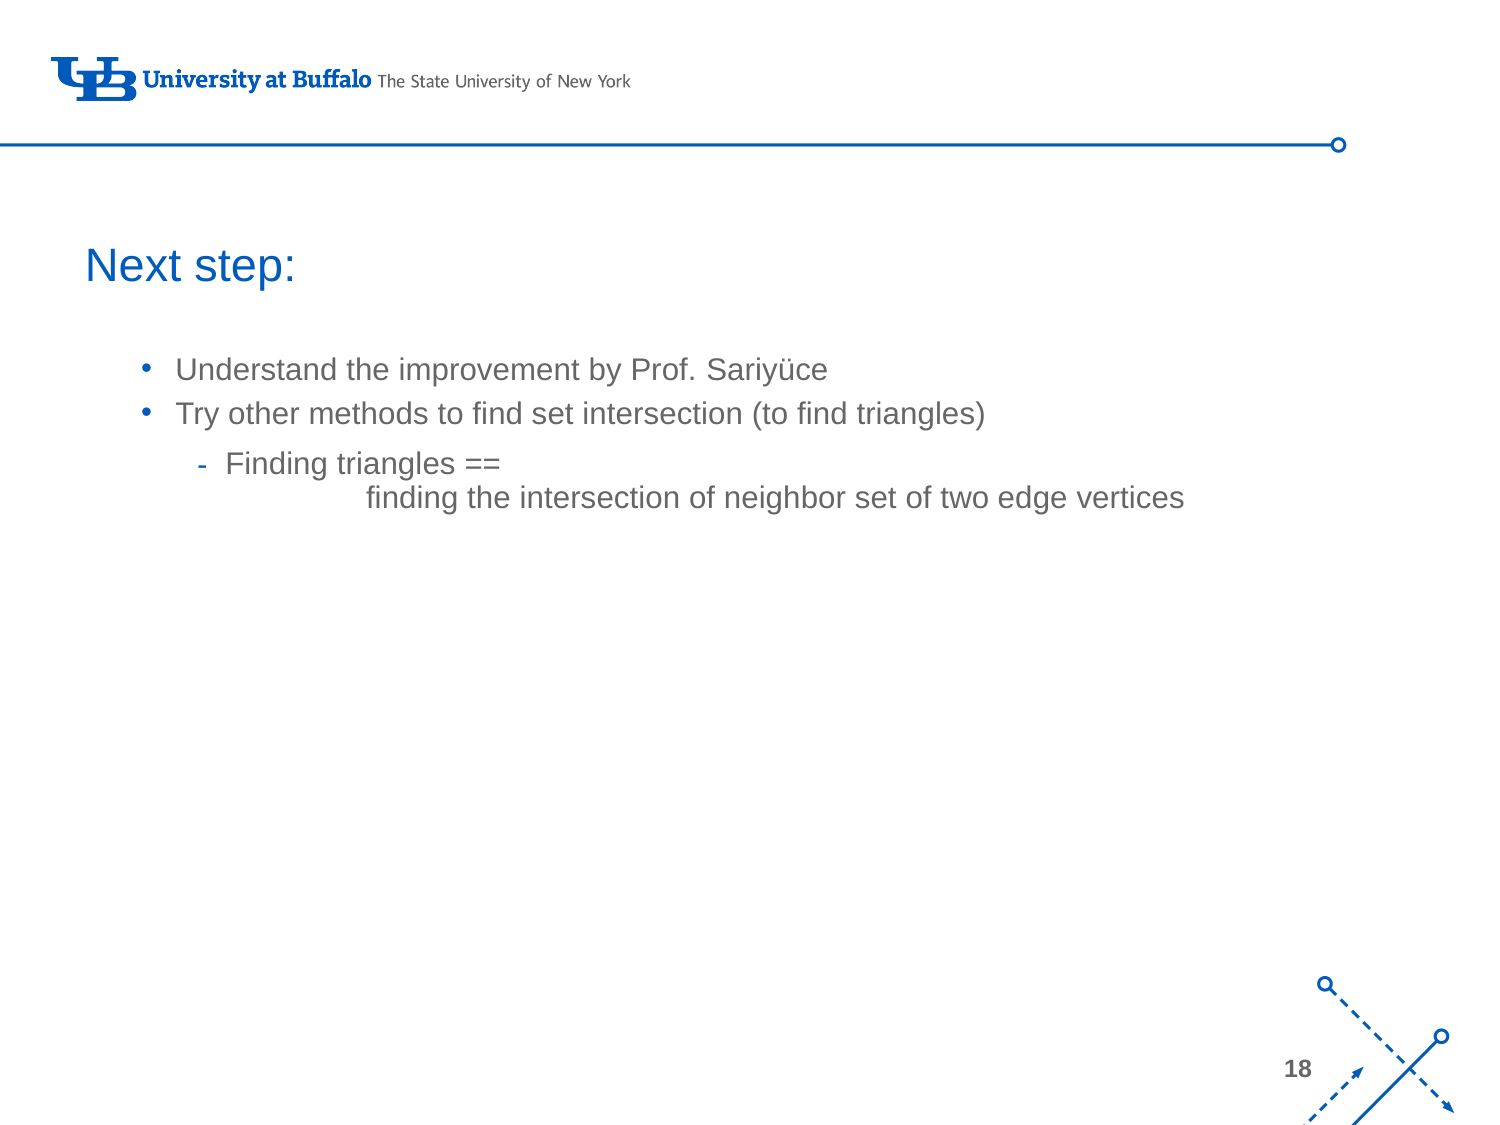

Next step:
# Understand the improvement by Prof. Sariyüce
Try other methods to find set intersection (to find triangles)
Finding triangles ==
	finding the intersection of neighbor set of two edge vertices